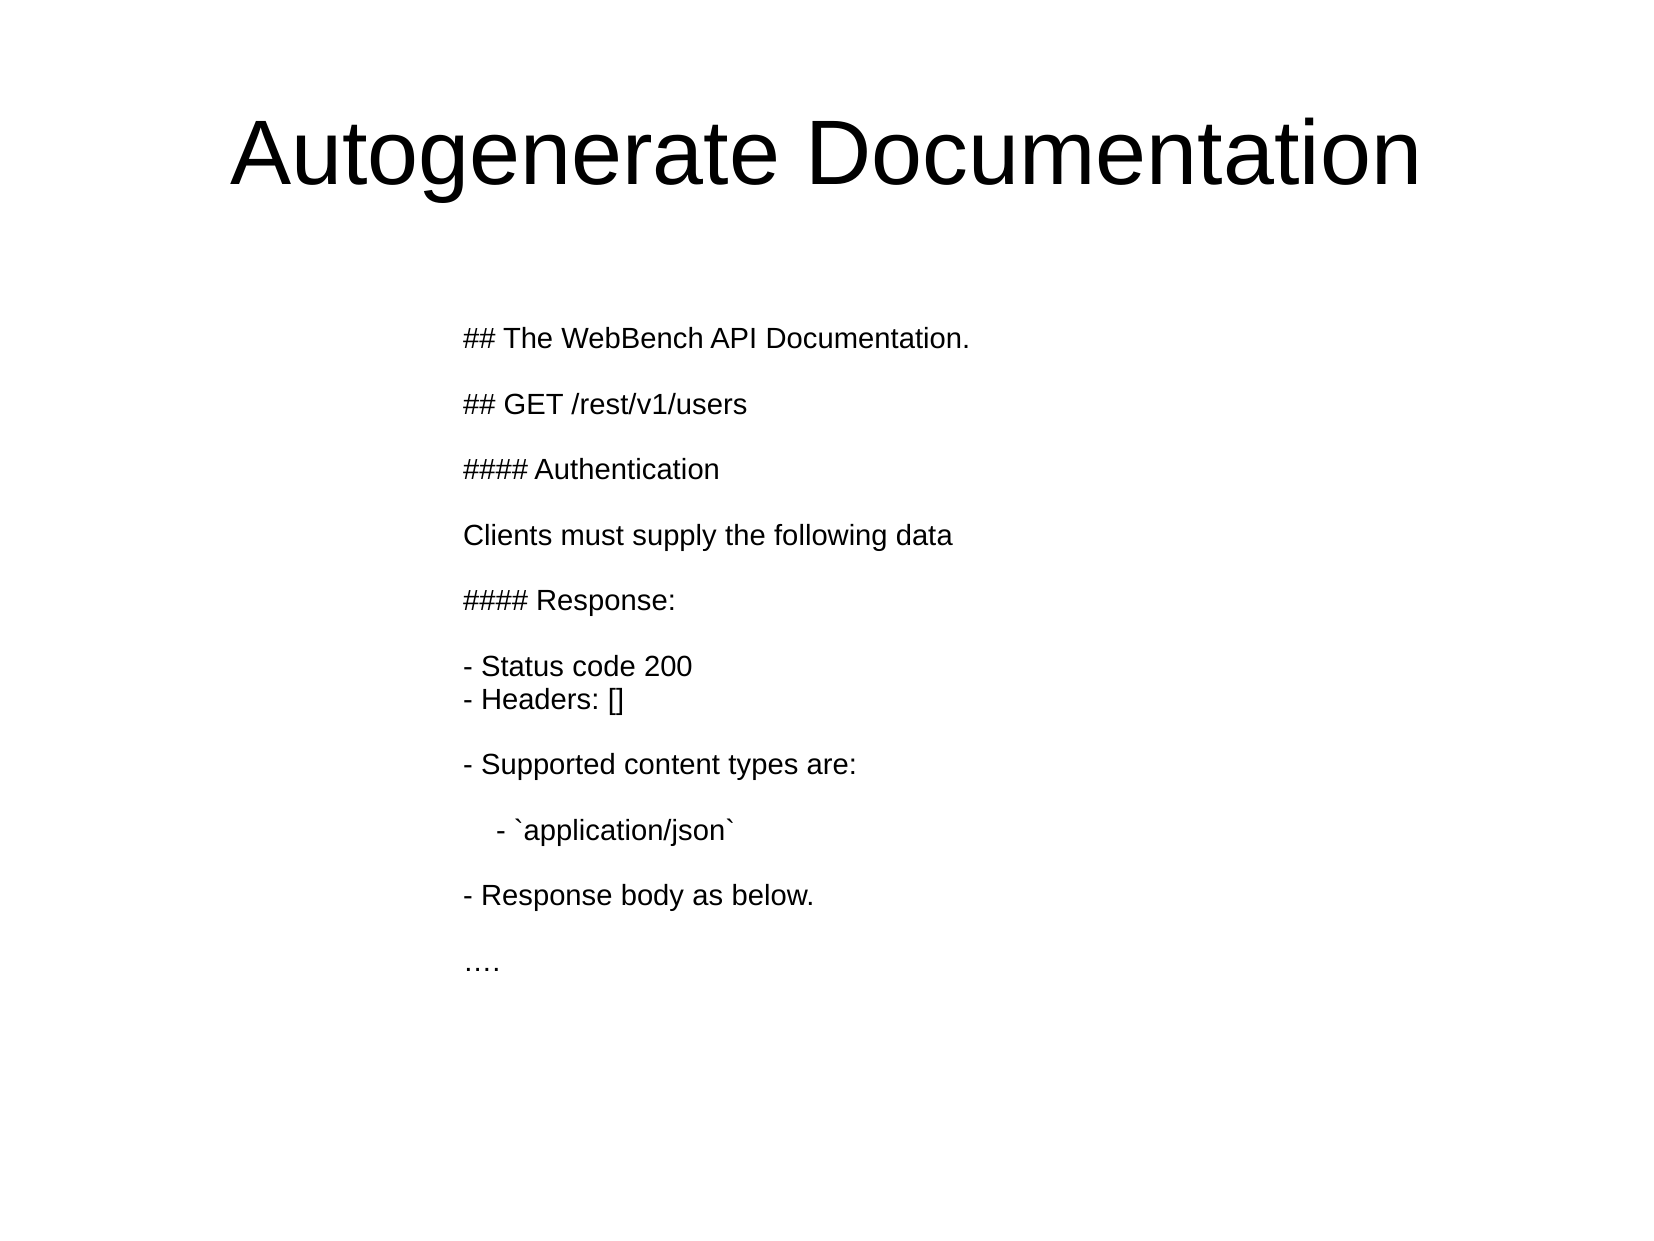

# Autogenerate Documentation
## The WebBench API Documentation.
## GET /rest/v1/users
#### Authentication
Clients must supply the following data
#### Response:
- Status code 200
- Headers: []
- Supported content types are:
 - `application/json`
- Response body as below.
….